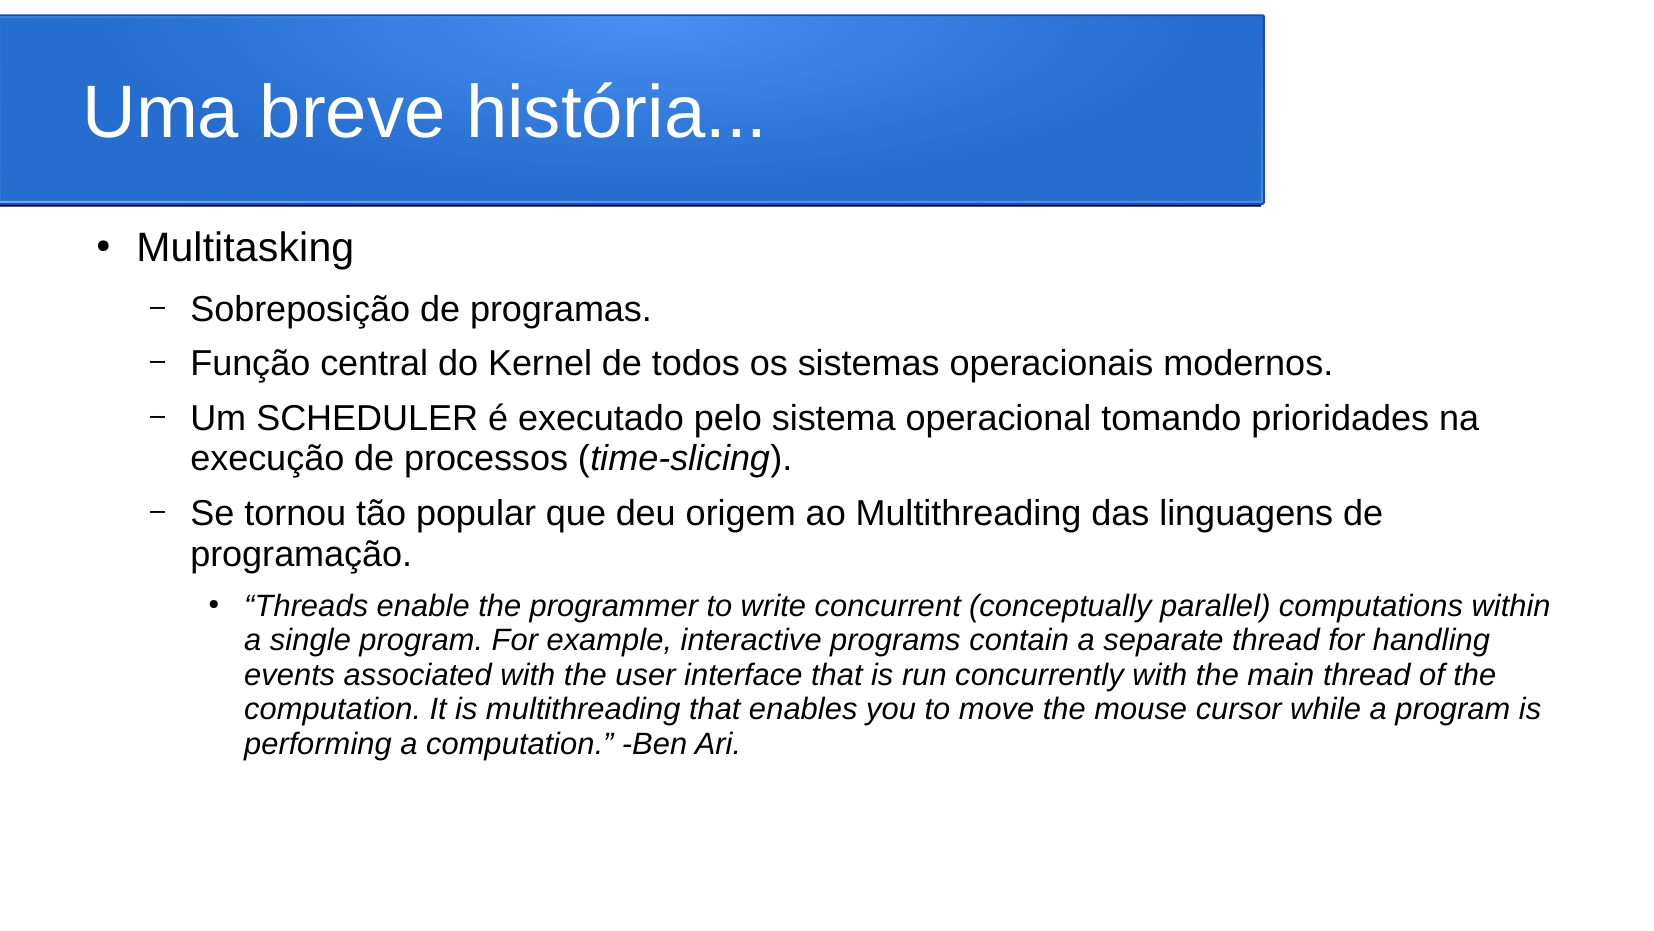

# Uma breve história...
Multitasking
Sobreposição de programas.
Função central do Kernel de todos os sistemas operacionais modernos.
Um SCHEDULER é executado pelo sistema operacional tomando prioridades na execução de processos (time-slicing).
Se tornou tão popular que deu origem ao Multithreading das linguagens de programação.
“Threads enable the programmer to write concurrent (conceptually parallel) computations within a single program. For example, interactive programs contain a separate thread for handling events associated with the user interface that is run concurrently with the main thread of the computation. It is multithreading that enables you to move the mouse cursor while a program is performing a computation.” -Ben Ari.